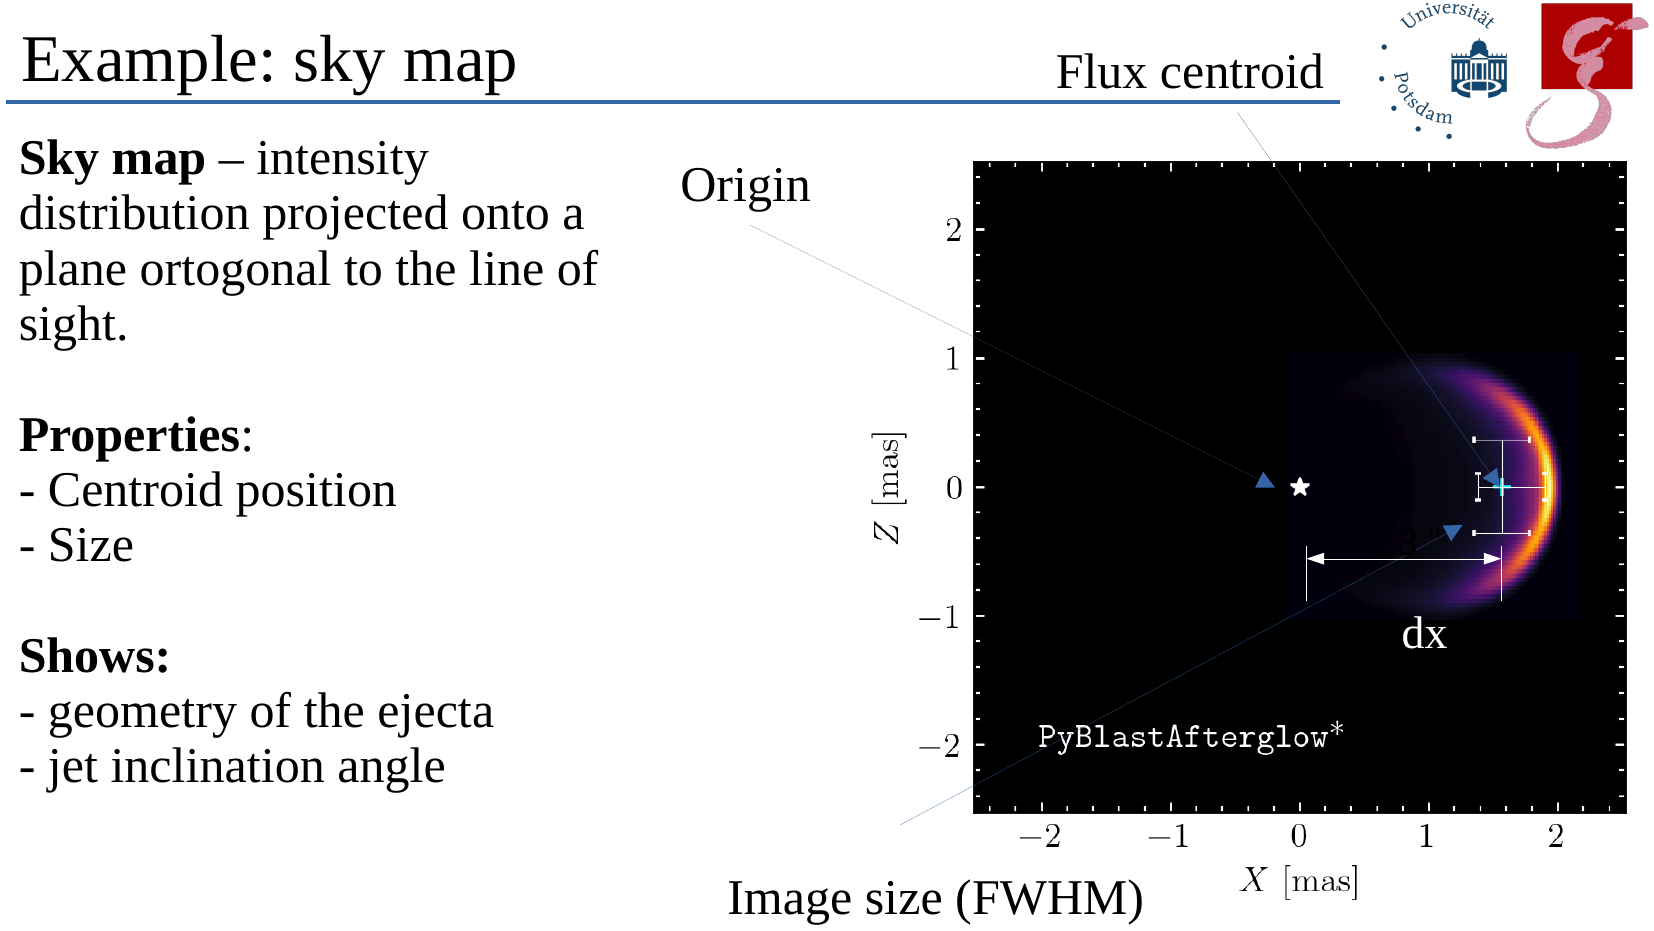

# Example: sky map
Flux centroid
Sky map – intensity distribution projected onto a plane ortogonal to the line of sight.
Properties:
- Centroid position
- Size
Shows:
- geometry of the ejecta
- jet inclination angle
Origin
dx
Image size (FWHM)